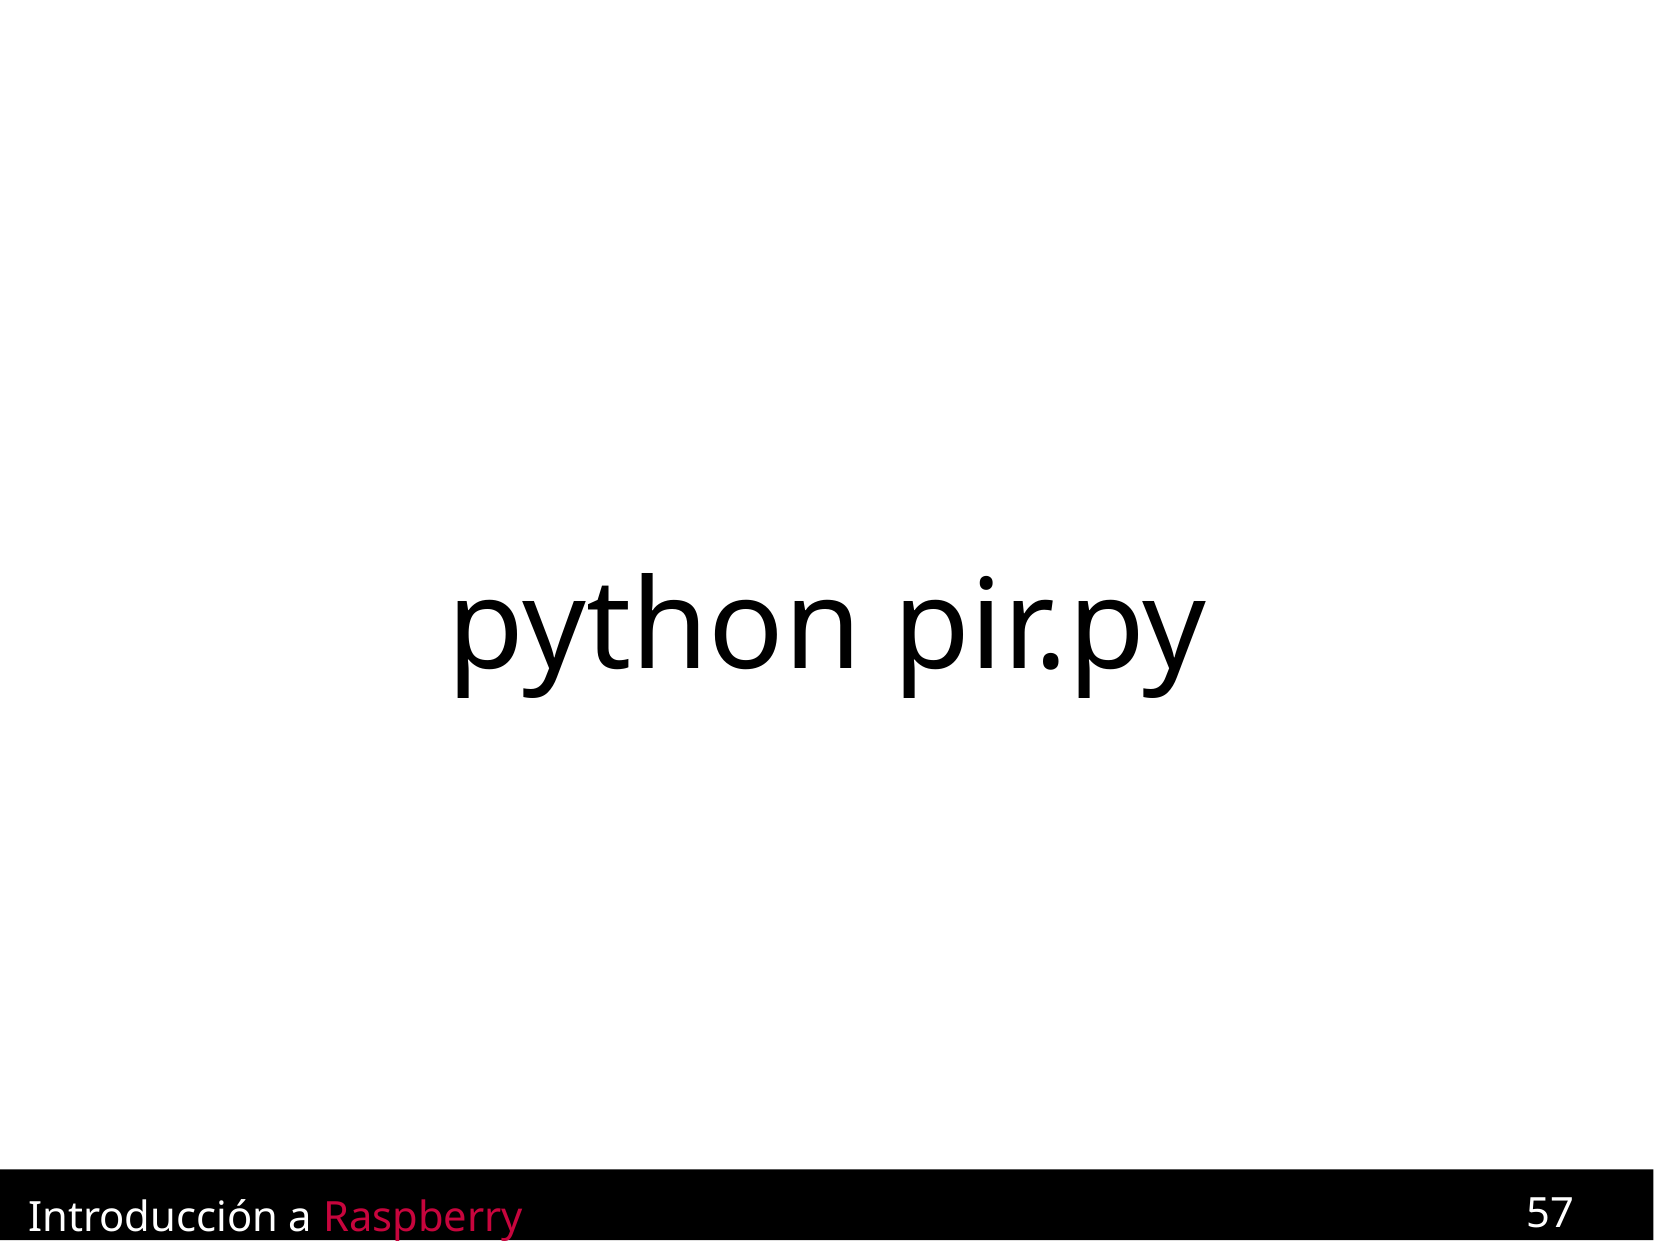

# python pir.py
Introducción a Raspberry Pi